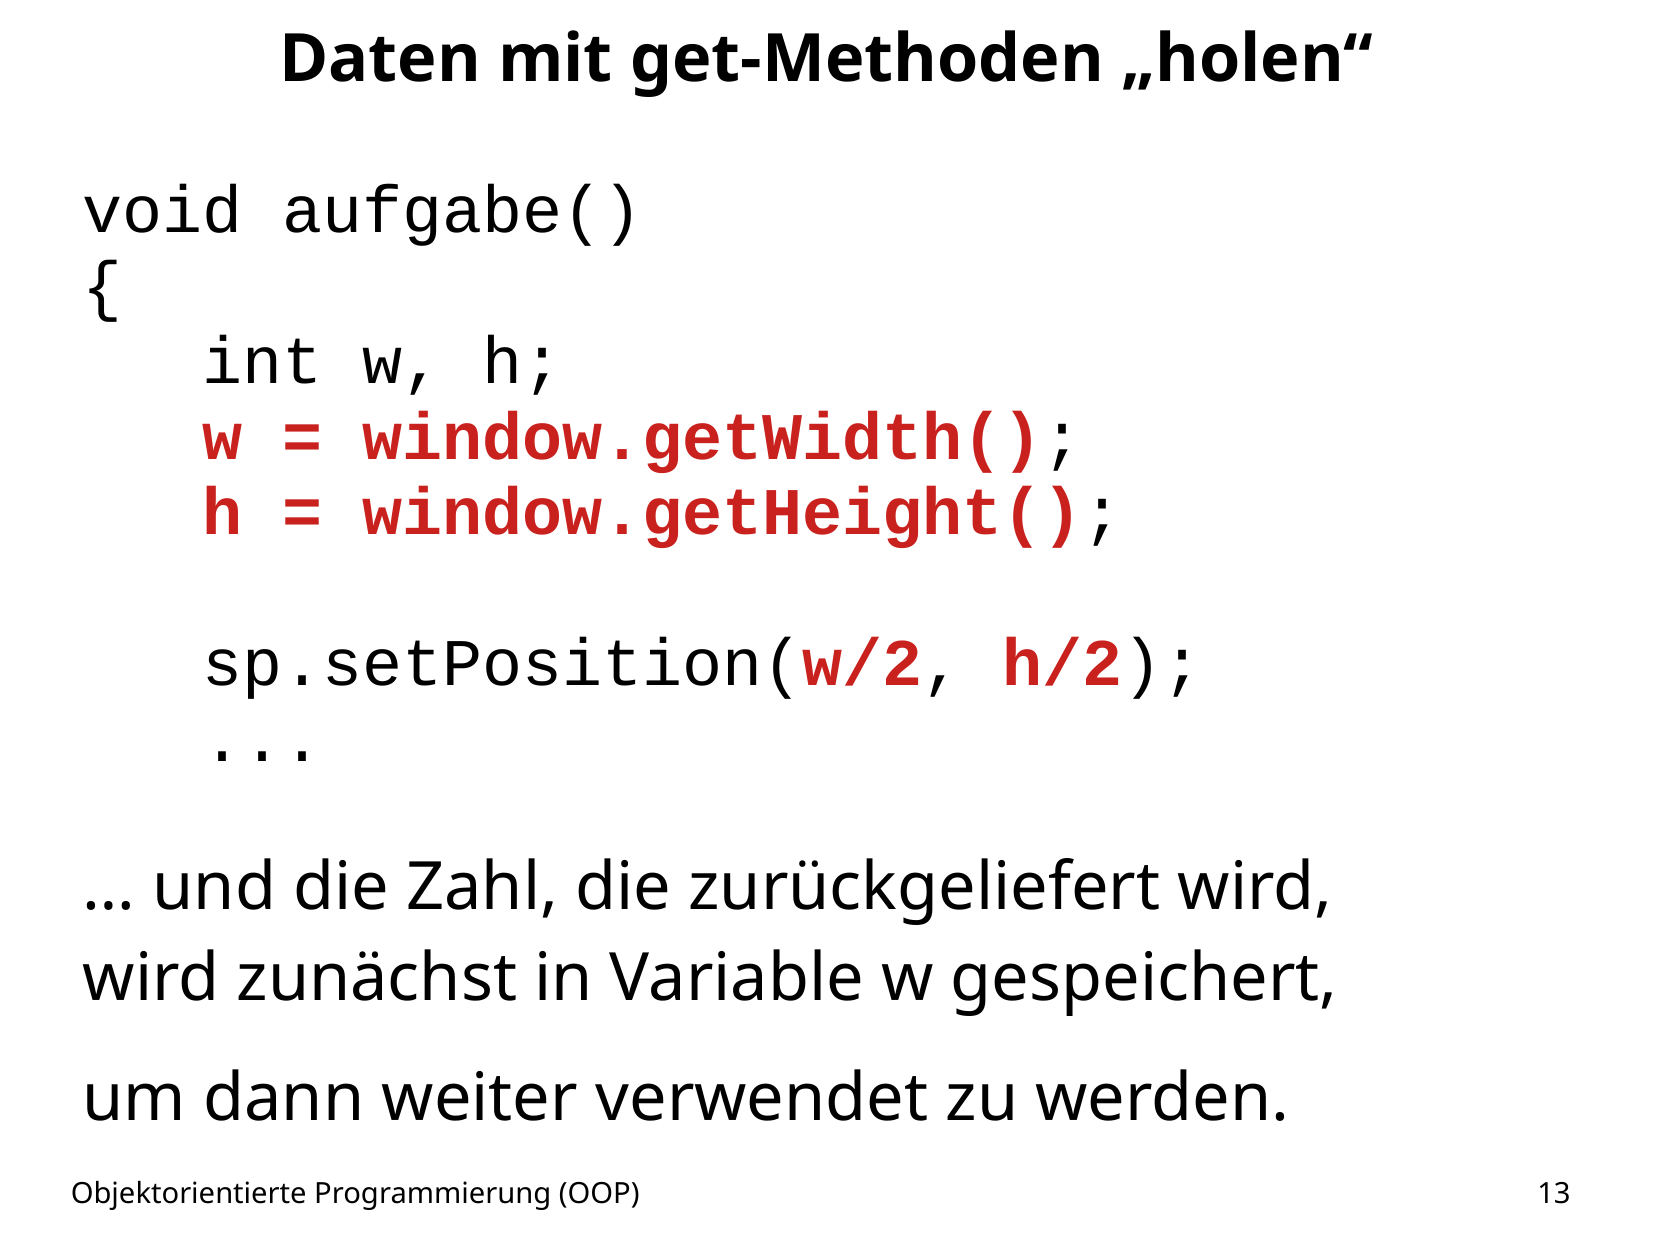

# Daten mit get-Methoden „holen“
void aufgabe()
{
 int w, h;
 w = window.getWidth();
 h = window.getHeight();
 sp.setPosition(w/2, h/2);
 ...
… und die Zahl, die zurückgeliefert wird,
wird zunächst in Variable w gespeichert,
um dann weiter verwendet zu werden.
Objektorientierte Programmierung (OOP)
13